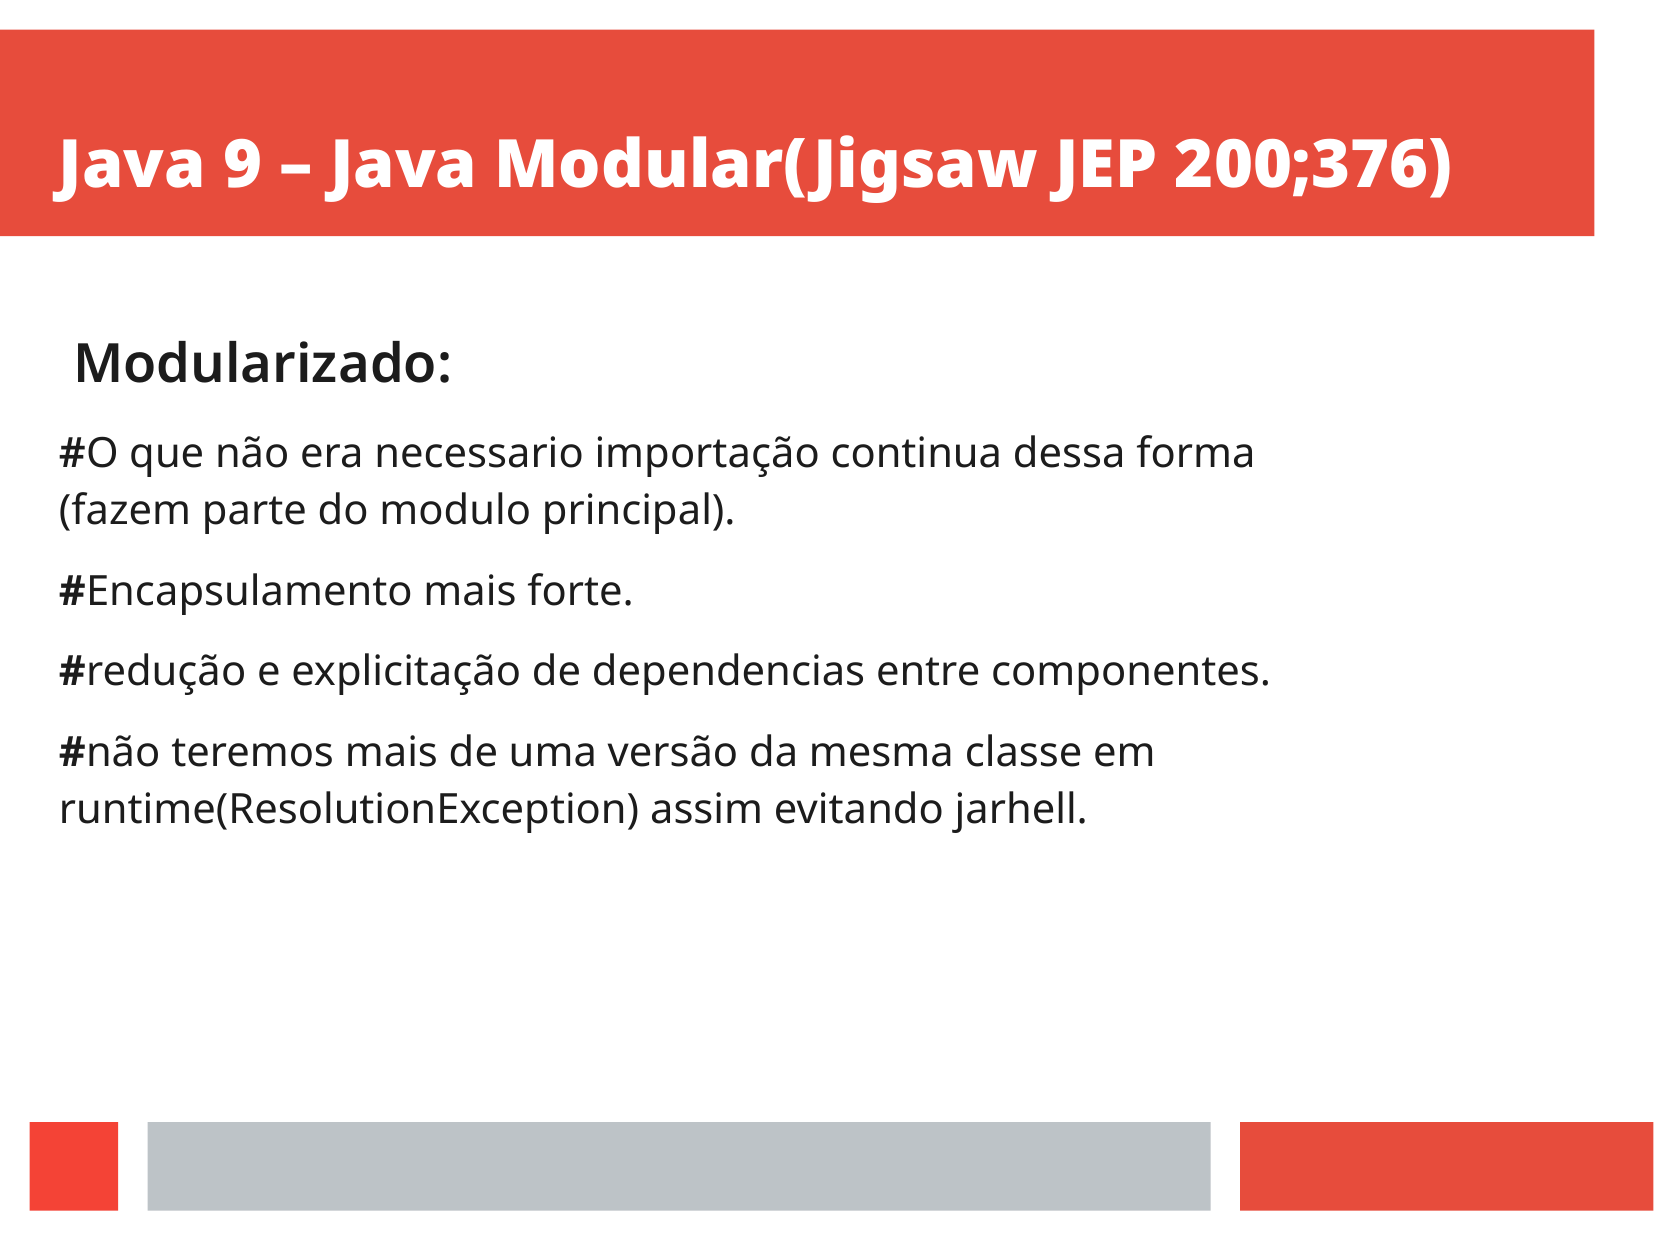

# Java 9 – Java Modular(Jigsaw JEP 200;376)
 Modularizado:
#O que não era necessario importação continua dessa forma
(fazem parte do modulo principal).
#Encapsulamento mais forte.
#redução e explicitação de dependencias entre componentes.
#não teremos mais de uma versão da mesma classe em runtime(ResolutionException) assim evitando jarhell.